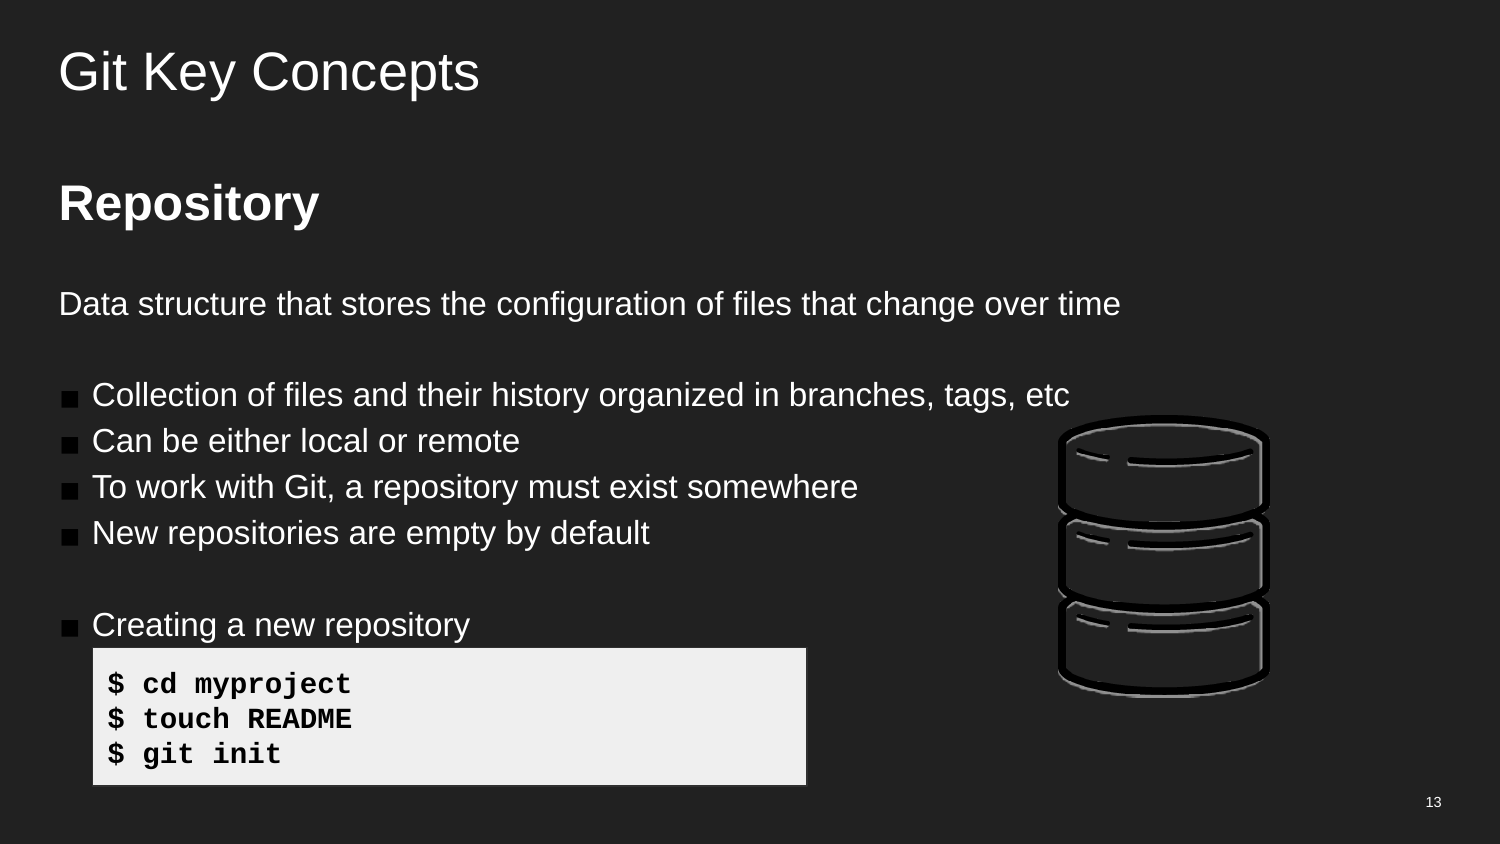

Git Key Concepts
# Repository
Data structure that stores the configuration of files that change over time
Collection of files and their history organized in branches, tags, etc
Can be either local or remote
To work with Git, a repository must exist somewhere
New repositories are empty by default
Creating a new repository
$ cd myproject
$ touch README
$ git init